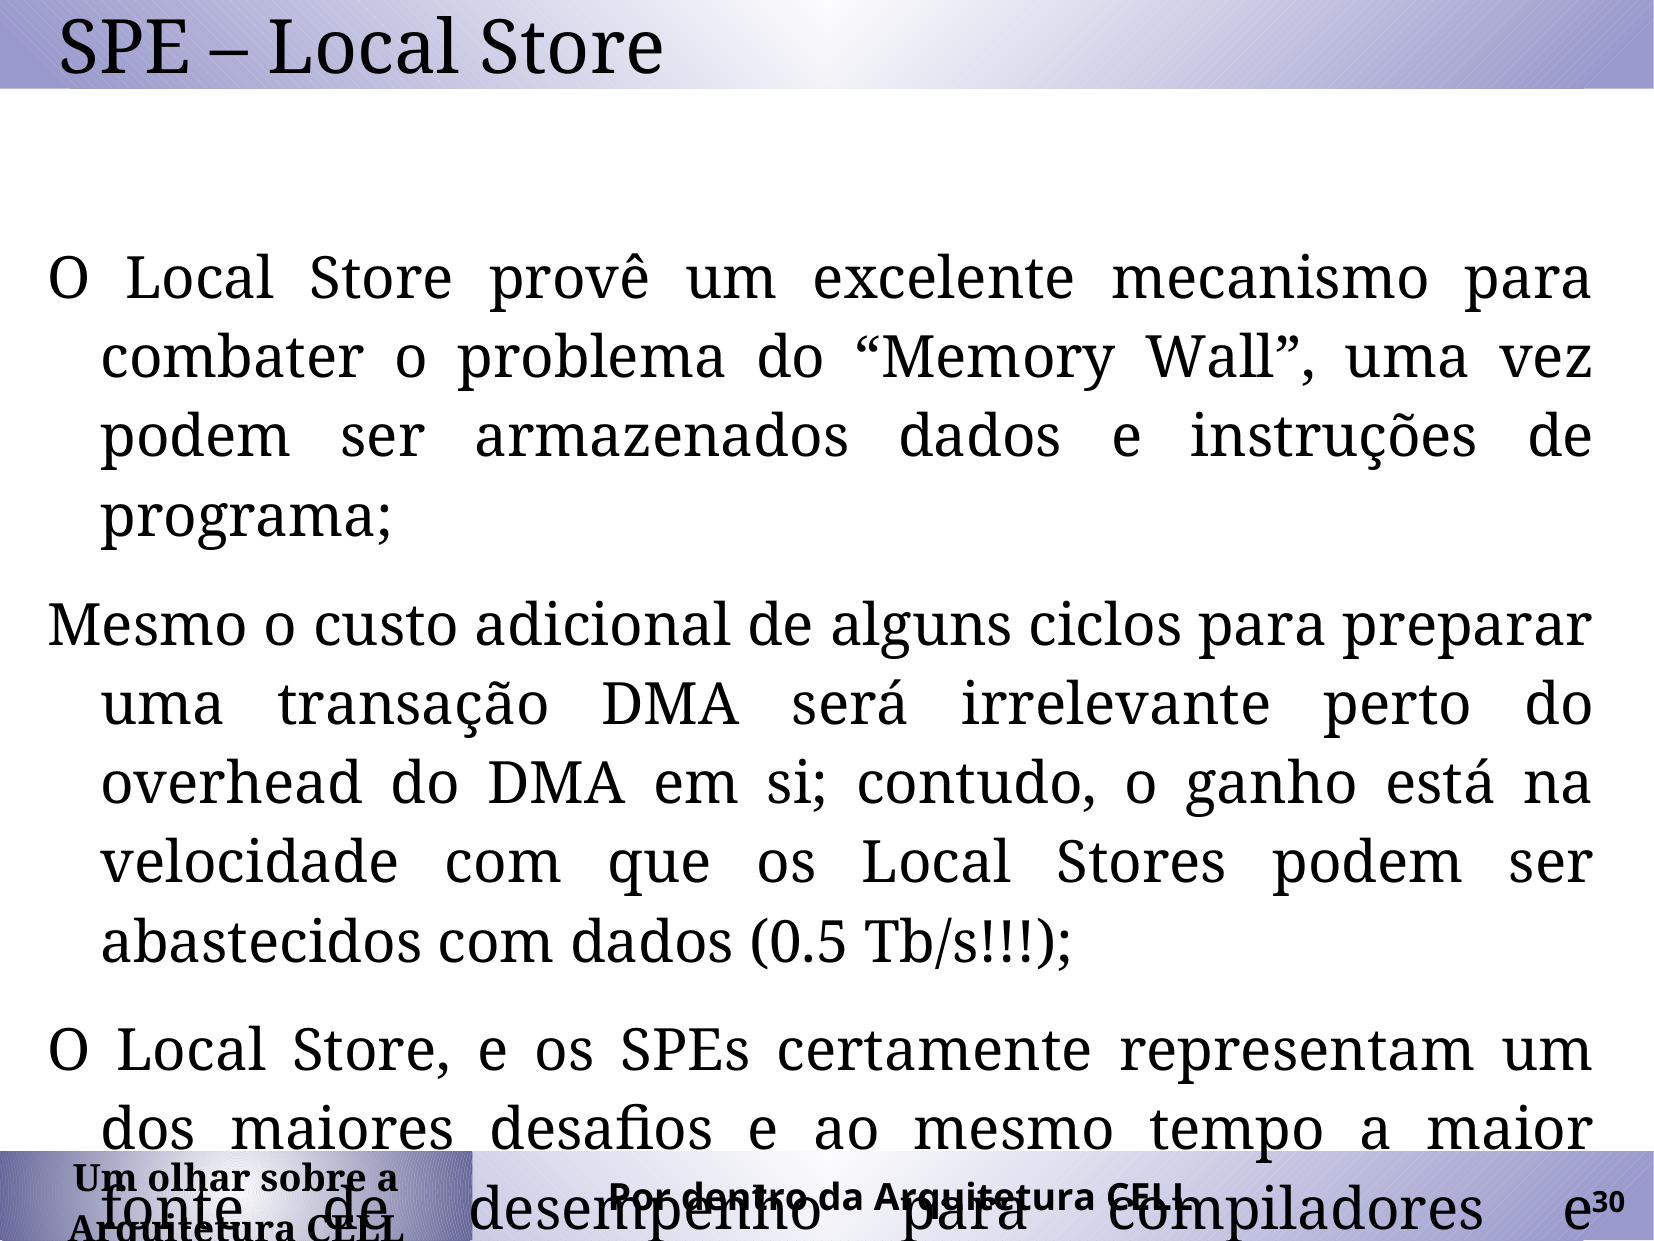

# SPE – Local Store
O Local Store provê um excelente mecanismo para combater o problema do “Memory Wall”, uma vez podem ser armazenados dados e instruções de programa;
Mesmo o custo adicional de alguns ciclos para preparar uma transação DMA será irrelevante perto do overhead do DMA em si; contudo, o ganho está na velocidade com que os Local Stores podem ser abastecidos com dados (0.5 Tb/s!!!);
O Local Store, e os SPEs certamente representam um dos maiores desafios e ao mesmo tempo a maior fonte de desempenho para compiladores e programadores!
Por dentro da Arquitetura CELL
30